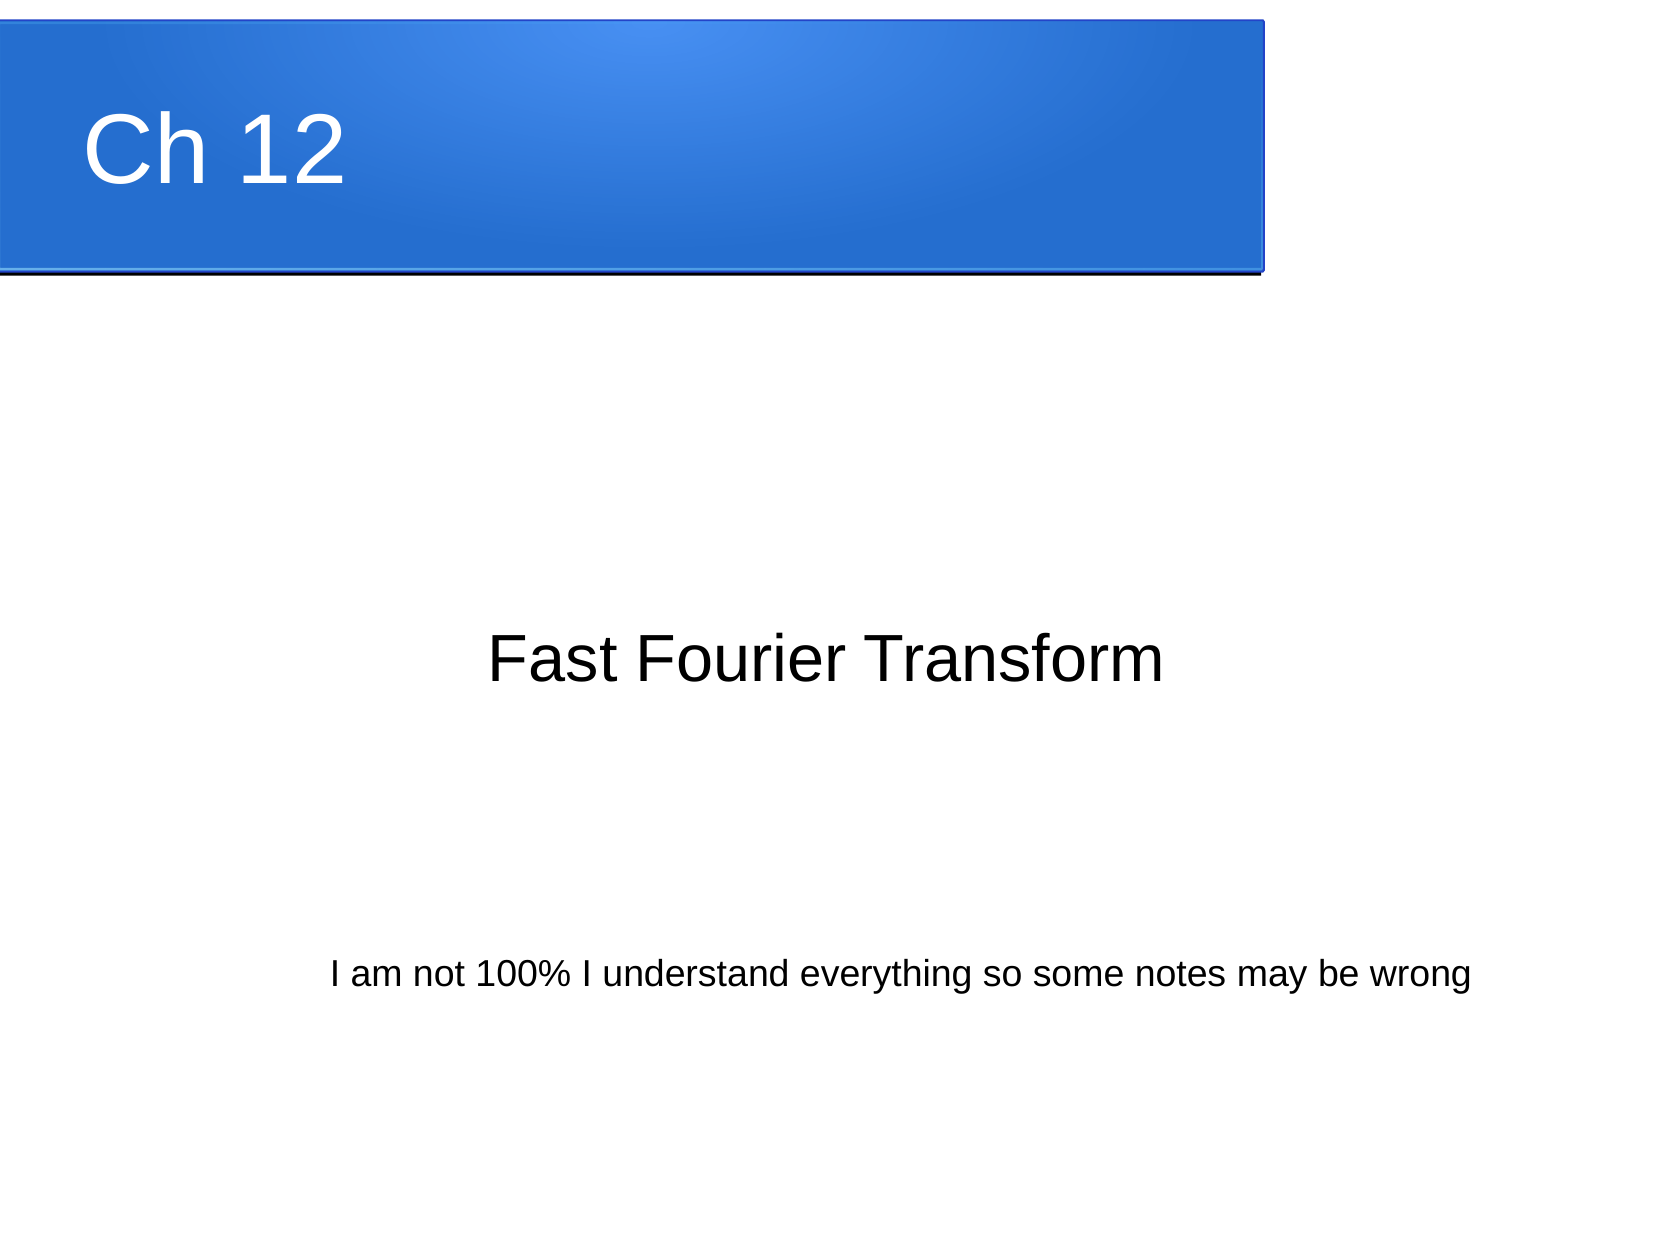

# Ch 12
Fast Fourier Transform
I am not 100% I understand everything so some notes may be wrong